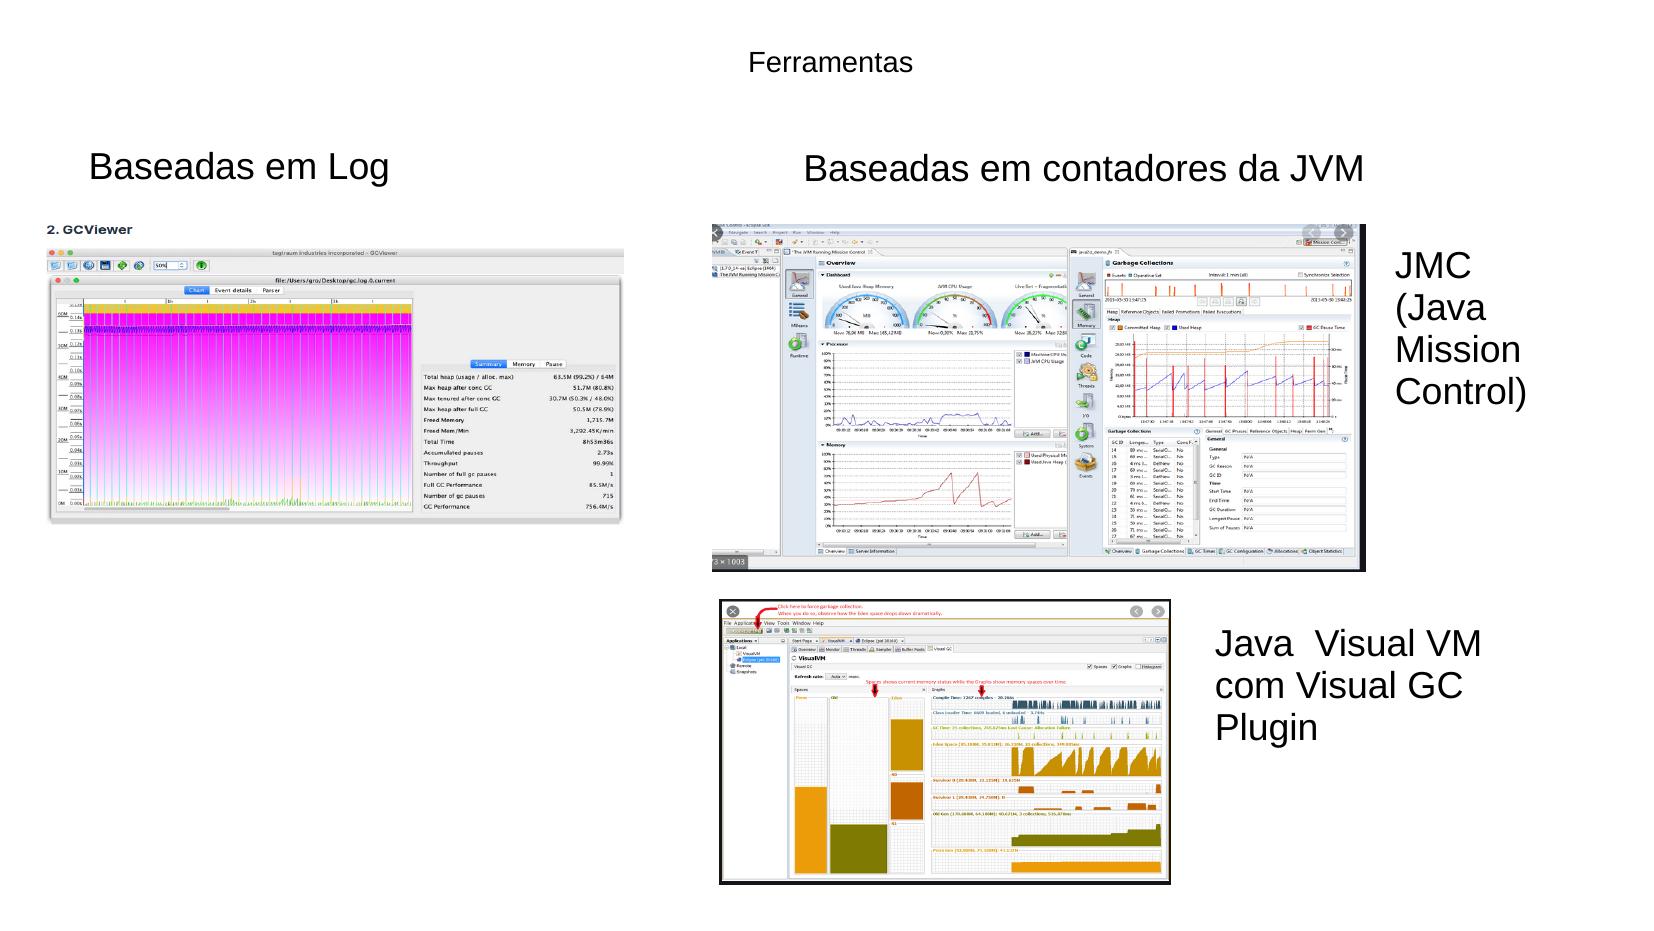

# Ferramentas
Baseadas em Log
Baseadas em contadores da JVM
JMC (Java Mission Control)
Java Visual VM com Visual GC Plugin